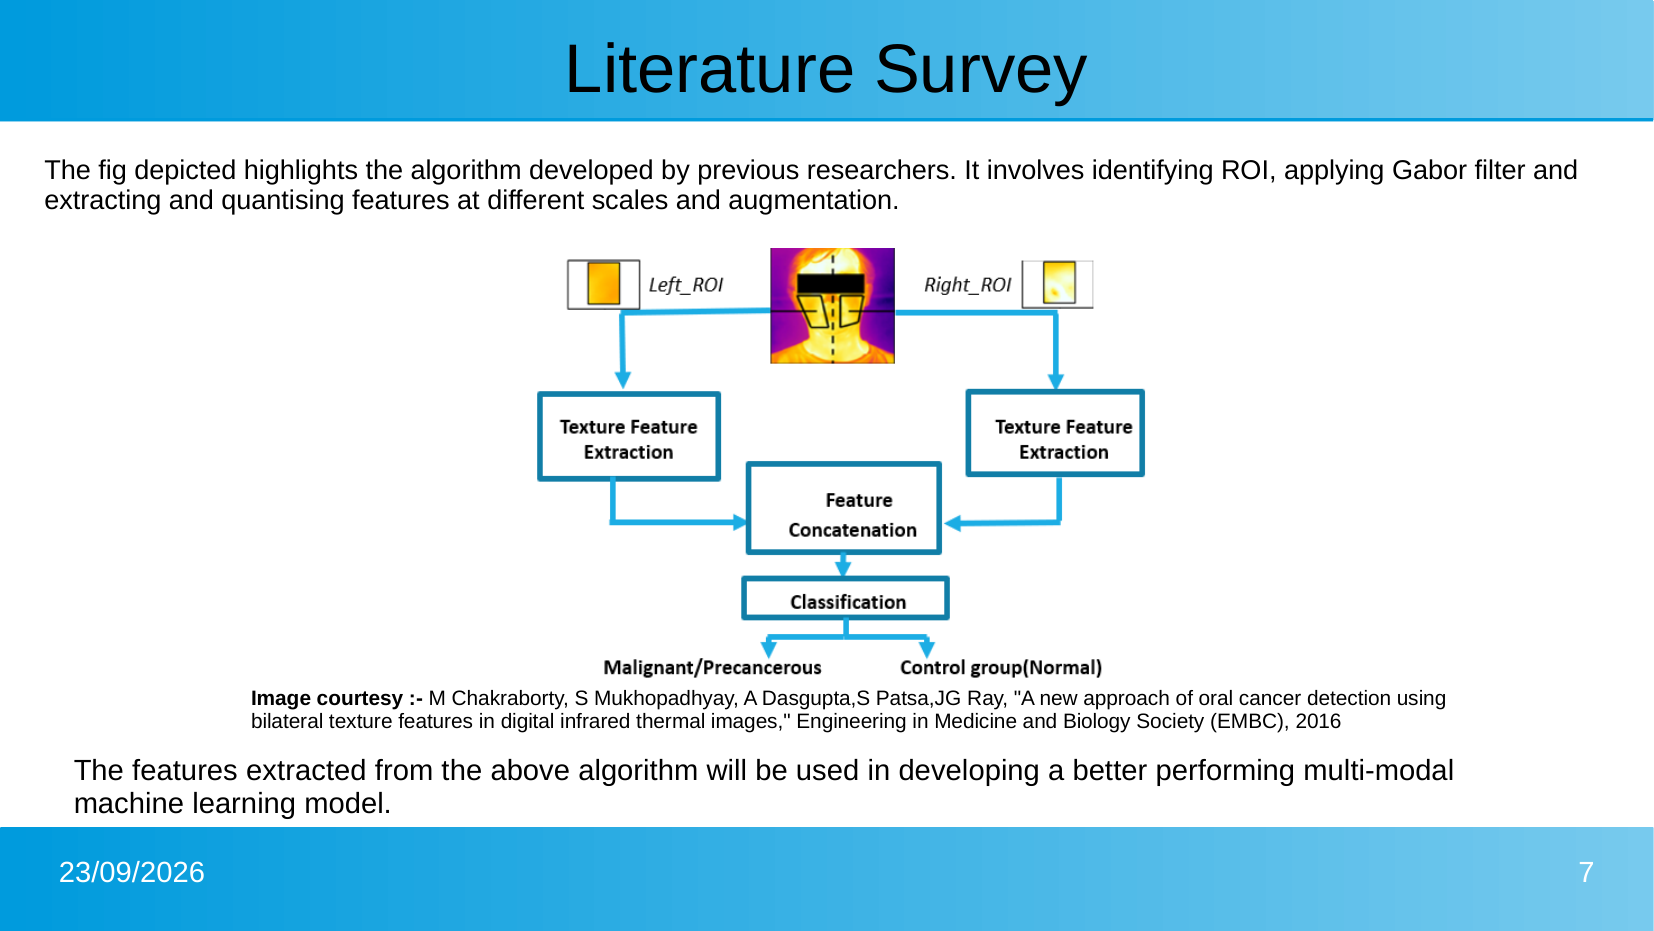

# Literature Survey
The fig depicted highlights the algorithm developed by previous researchers. It involves identifying ROI, applying Gabor filter and extracting and quantising features at different scales and augmentation.
Image courtesy :- M Chakraborty, S Mukhopadhyay, A Dasgupta,S Patsa,JG Ray, "A new approach of oral cancer detection using bilateral texture features in digital infrared thermal images," Engineering in Medicine and Biology Society (EMBC), 2016
The features extracted from the above algorithm will be used in developing a better performing multi-modal machine learning model.
7